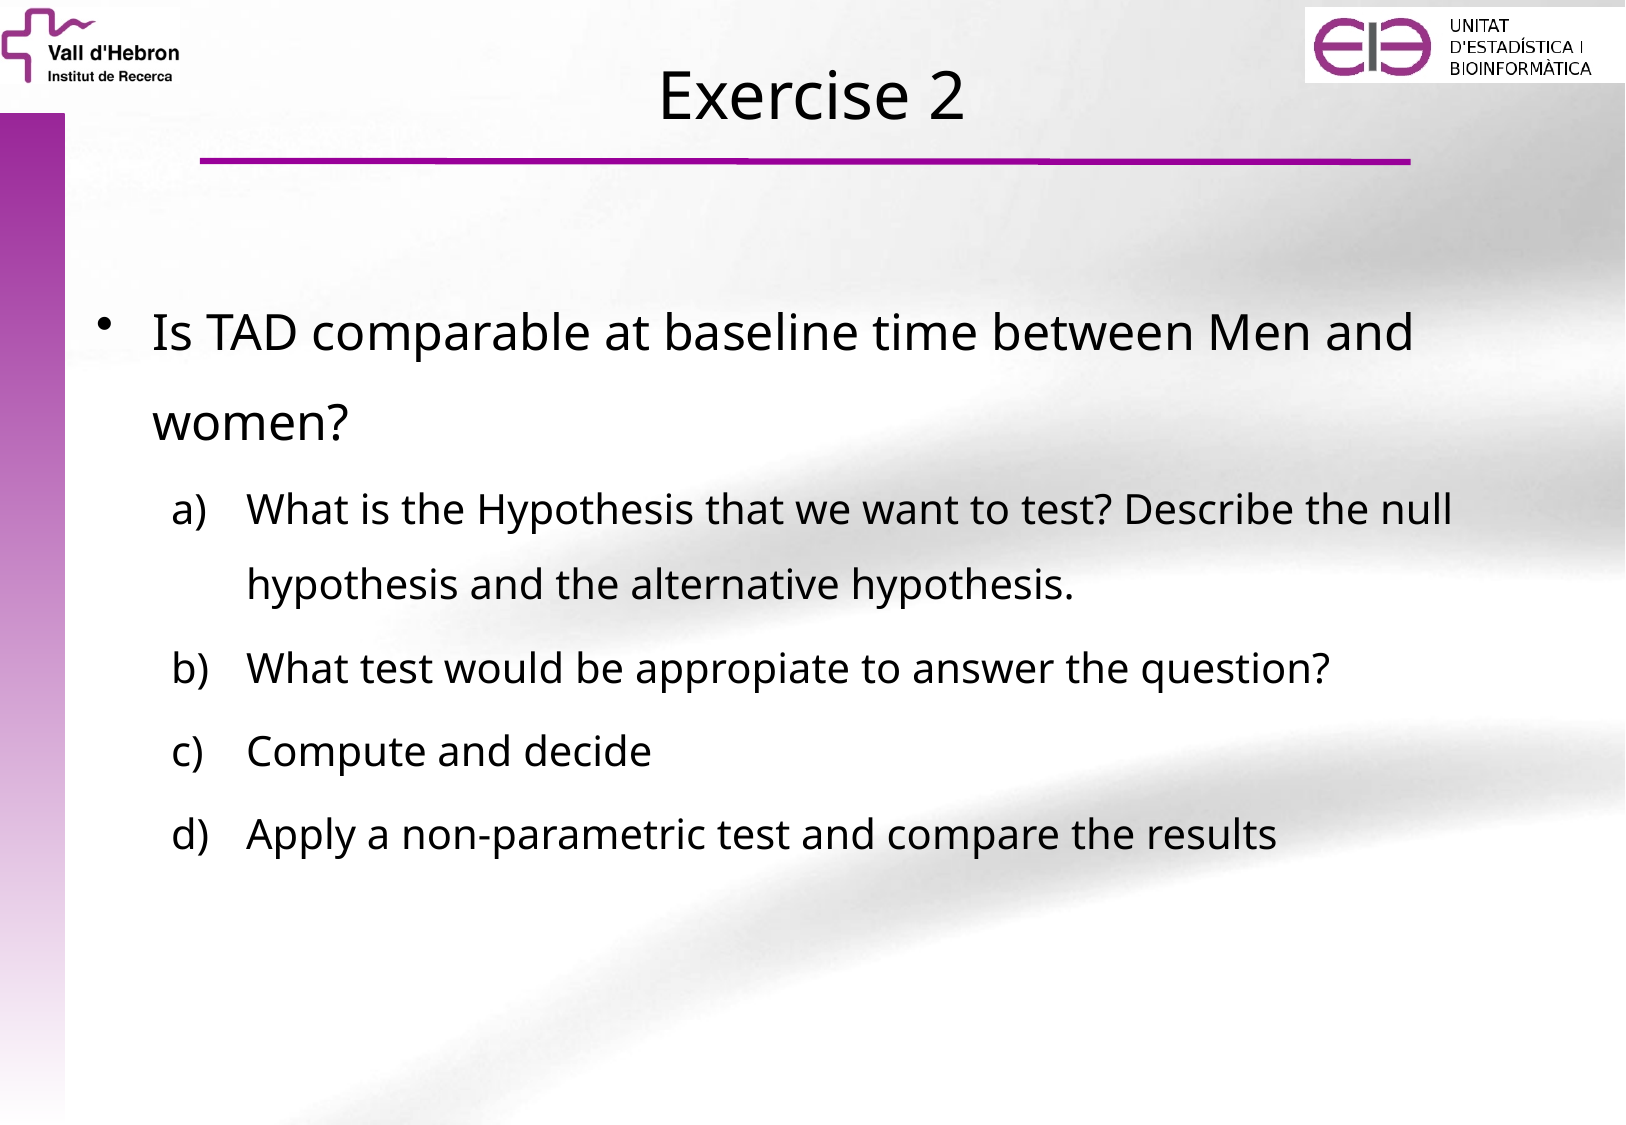

Exercise 2
# Is TAD comparable at baseline time between Men and women?
What is the Hypothesis that we want to test? Describe the null hypothesis and the alternative hypothesis.
What test would be appropiate to answer the question?
Compute and decide
Apply a non-parametric test and compare the results